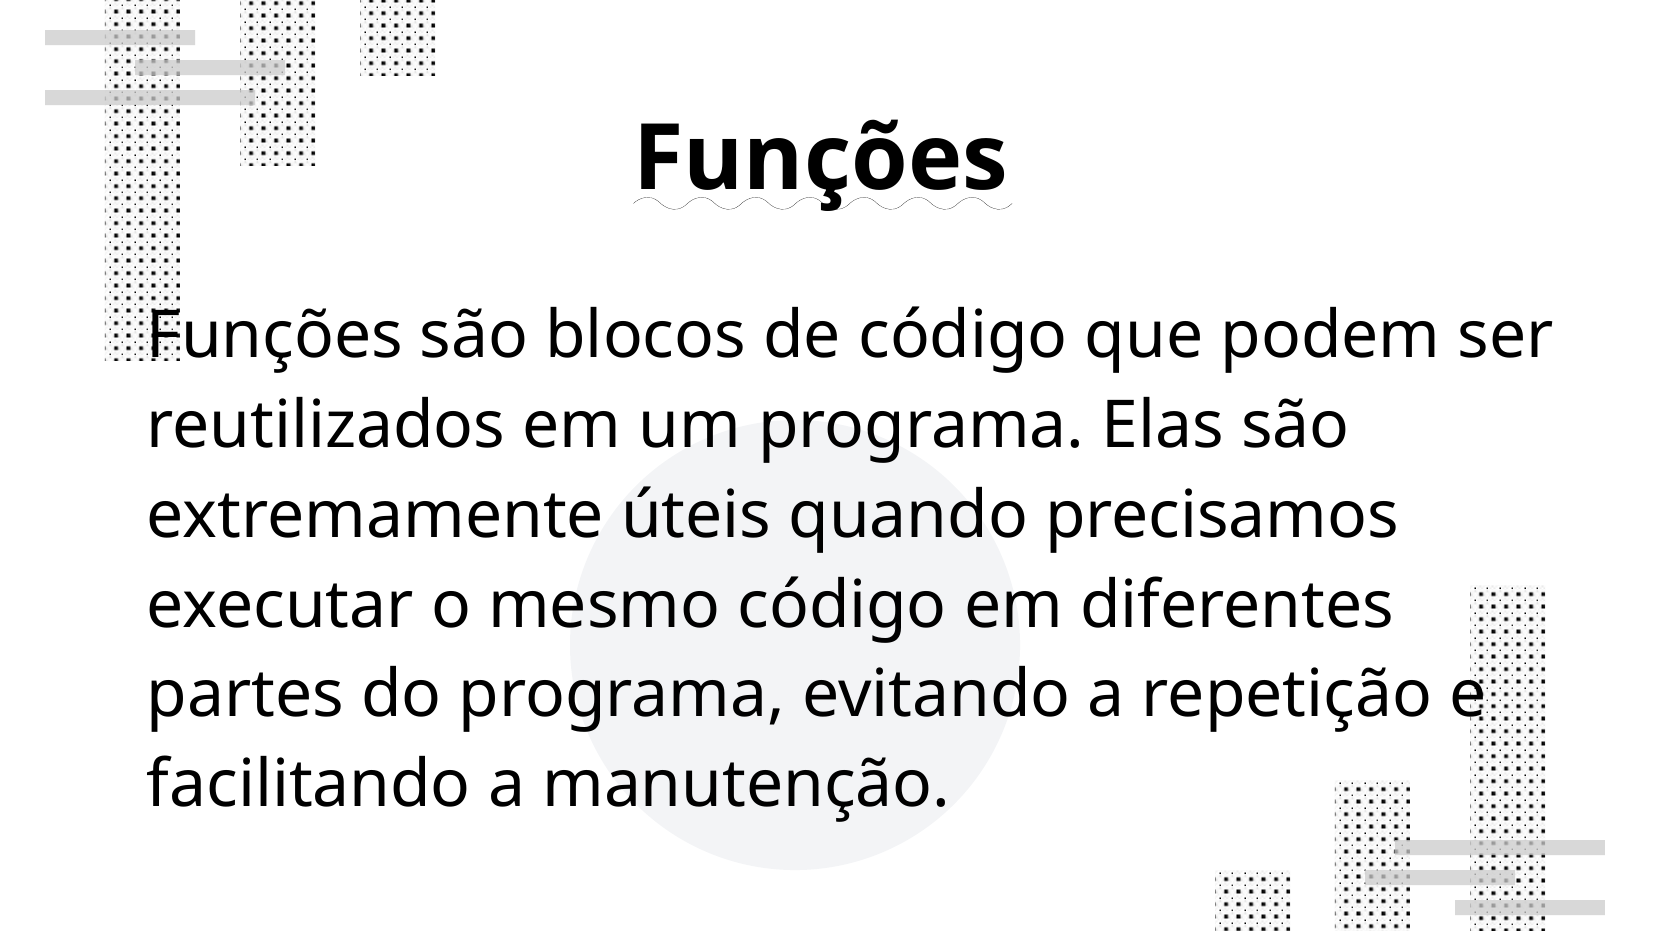

# Funções
Funções são blocos de código que podem ser reutilizados em um programa. Elas são extremamente úteis quando precisamos executar o mesmo código em diferentes partes do programa, evitando a repetição e facilitando a manutenção.